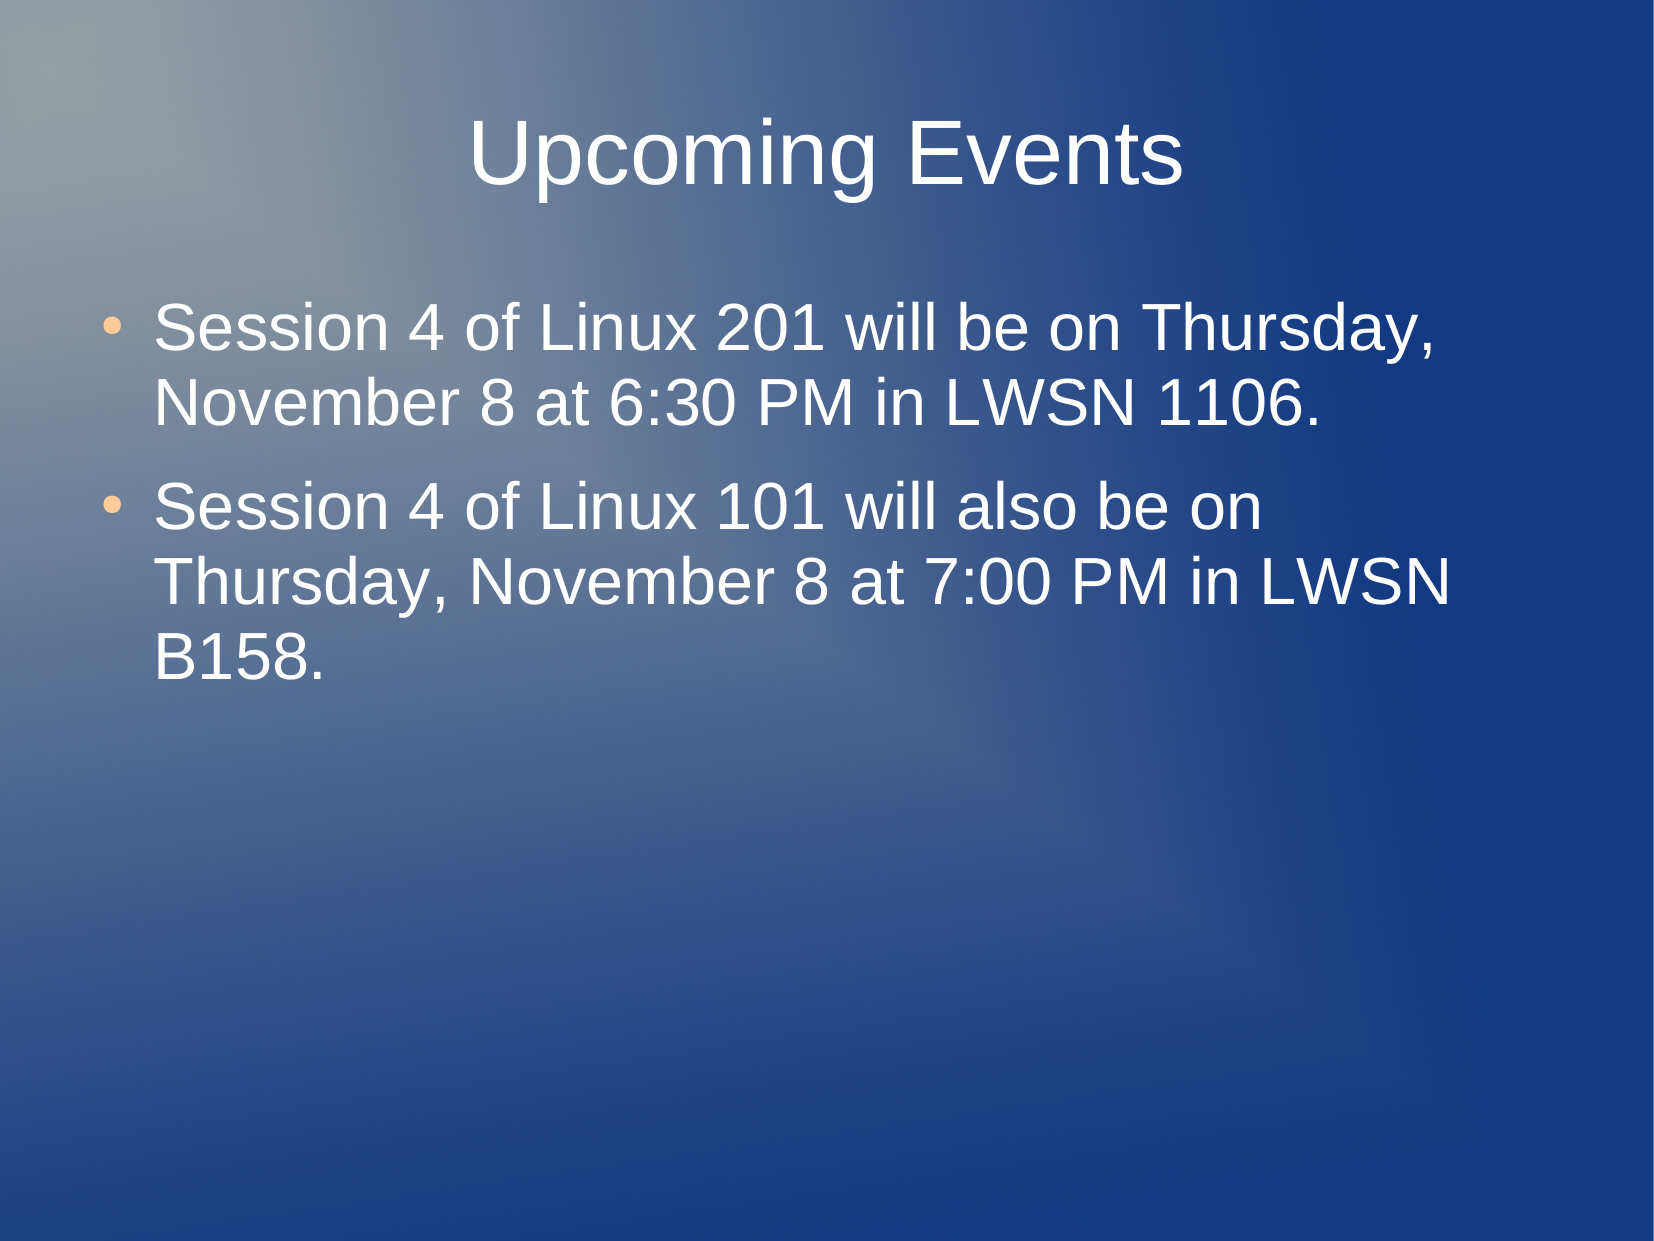

# Upcoming Events
Session 4 of Linux 201 will be on Thursday, November 8 at 6:30 PM in LWSN 1106.
Session 4 of Linux 101 will also be on Thursday, November 8 at 7:00 PM in LWSN B158.